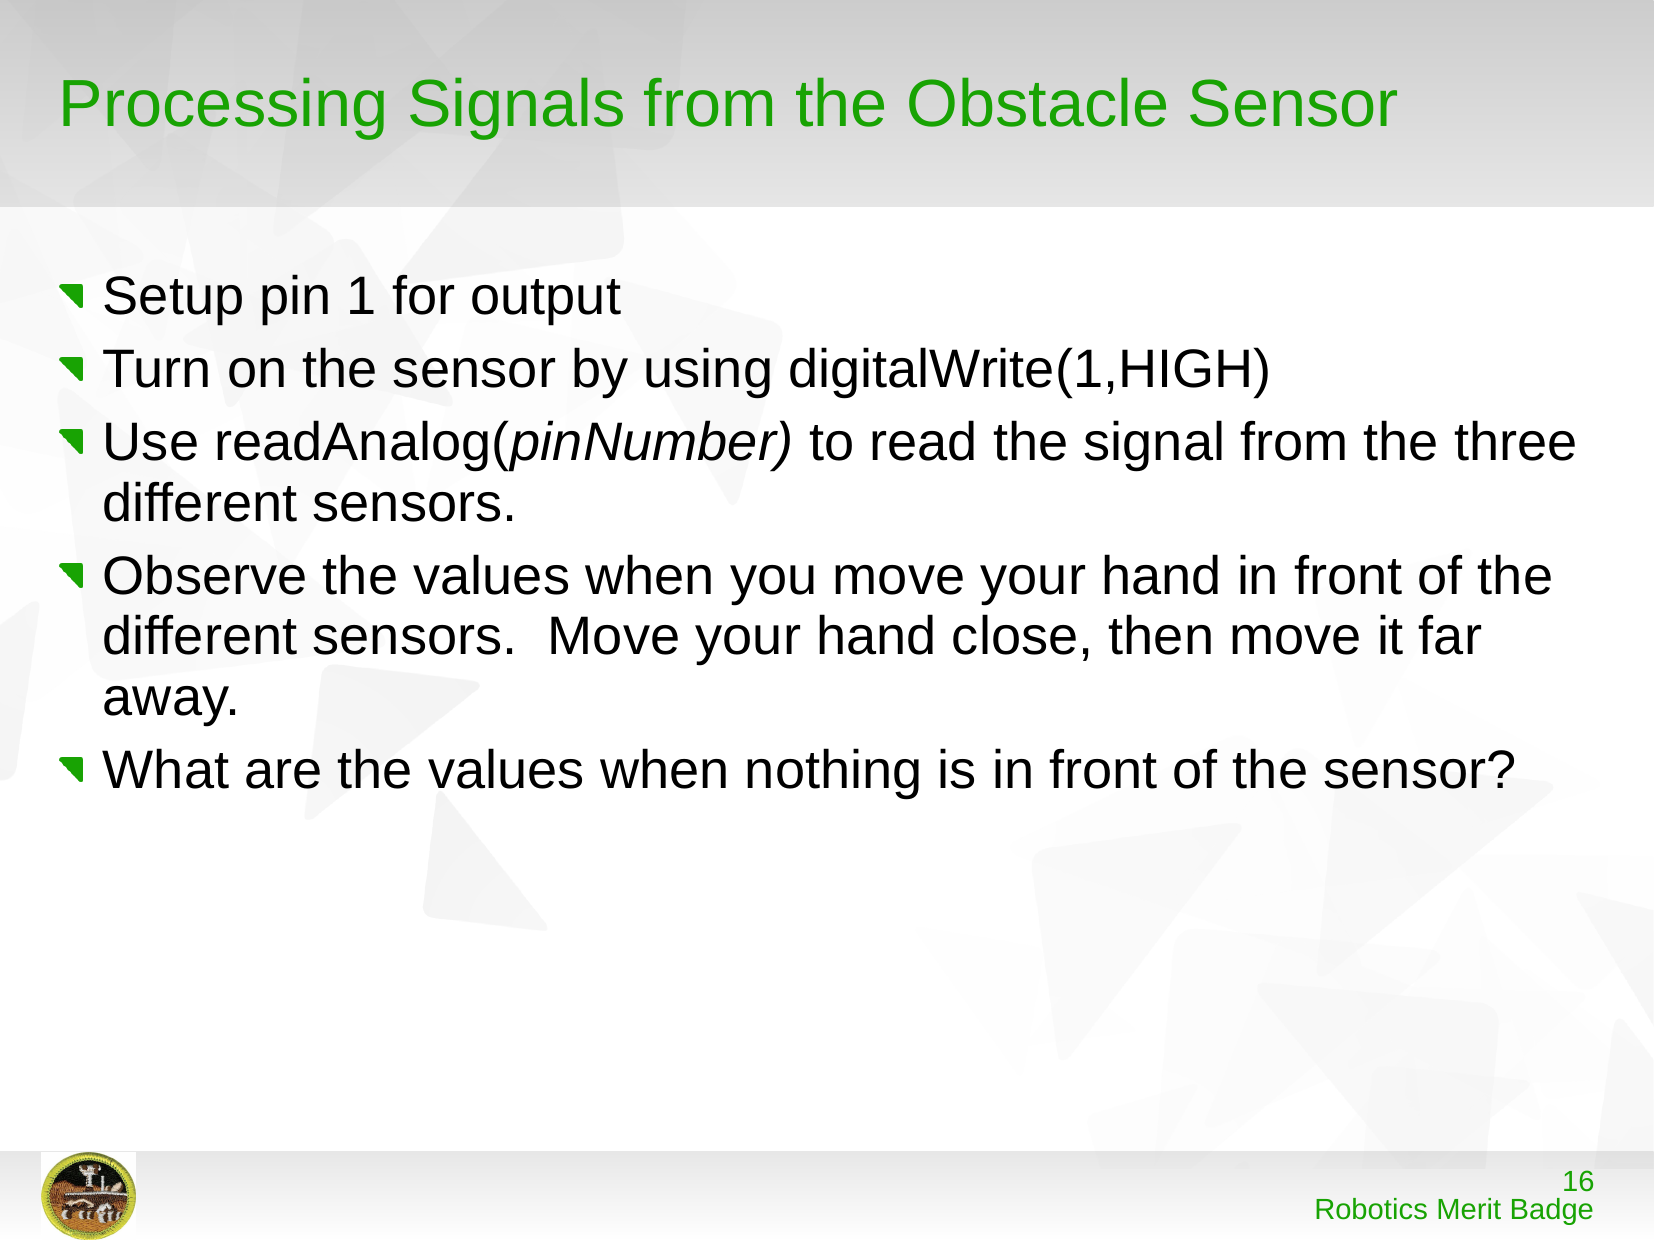

# Processing Signals from the Obstacle Sensor
Setup pin 1 for output
Turn on the sensor by using digitalWrite(1,HIGH)
Use readAnalog(pinNumber) to read the signal from the three different sensors.
Observe the values when you move your hand in front of the different sensors. Move your hand close, then move it far away.
What are the values when nothing is in front of the sensor?
16
Robotics Merit Badge